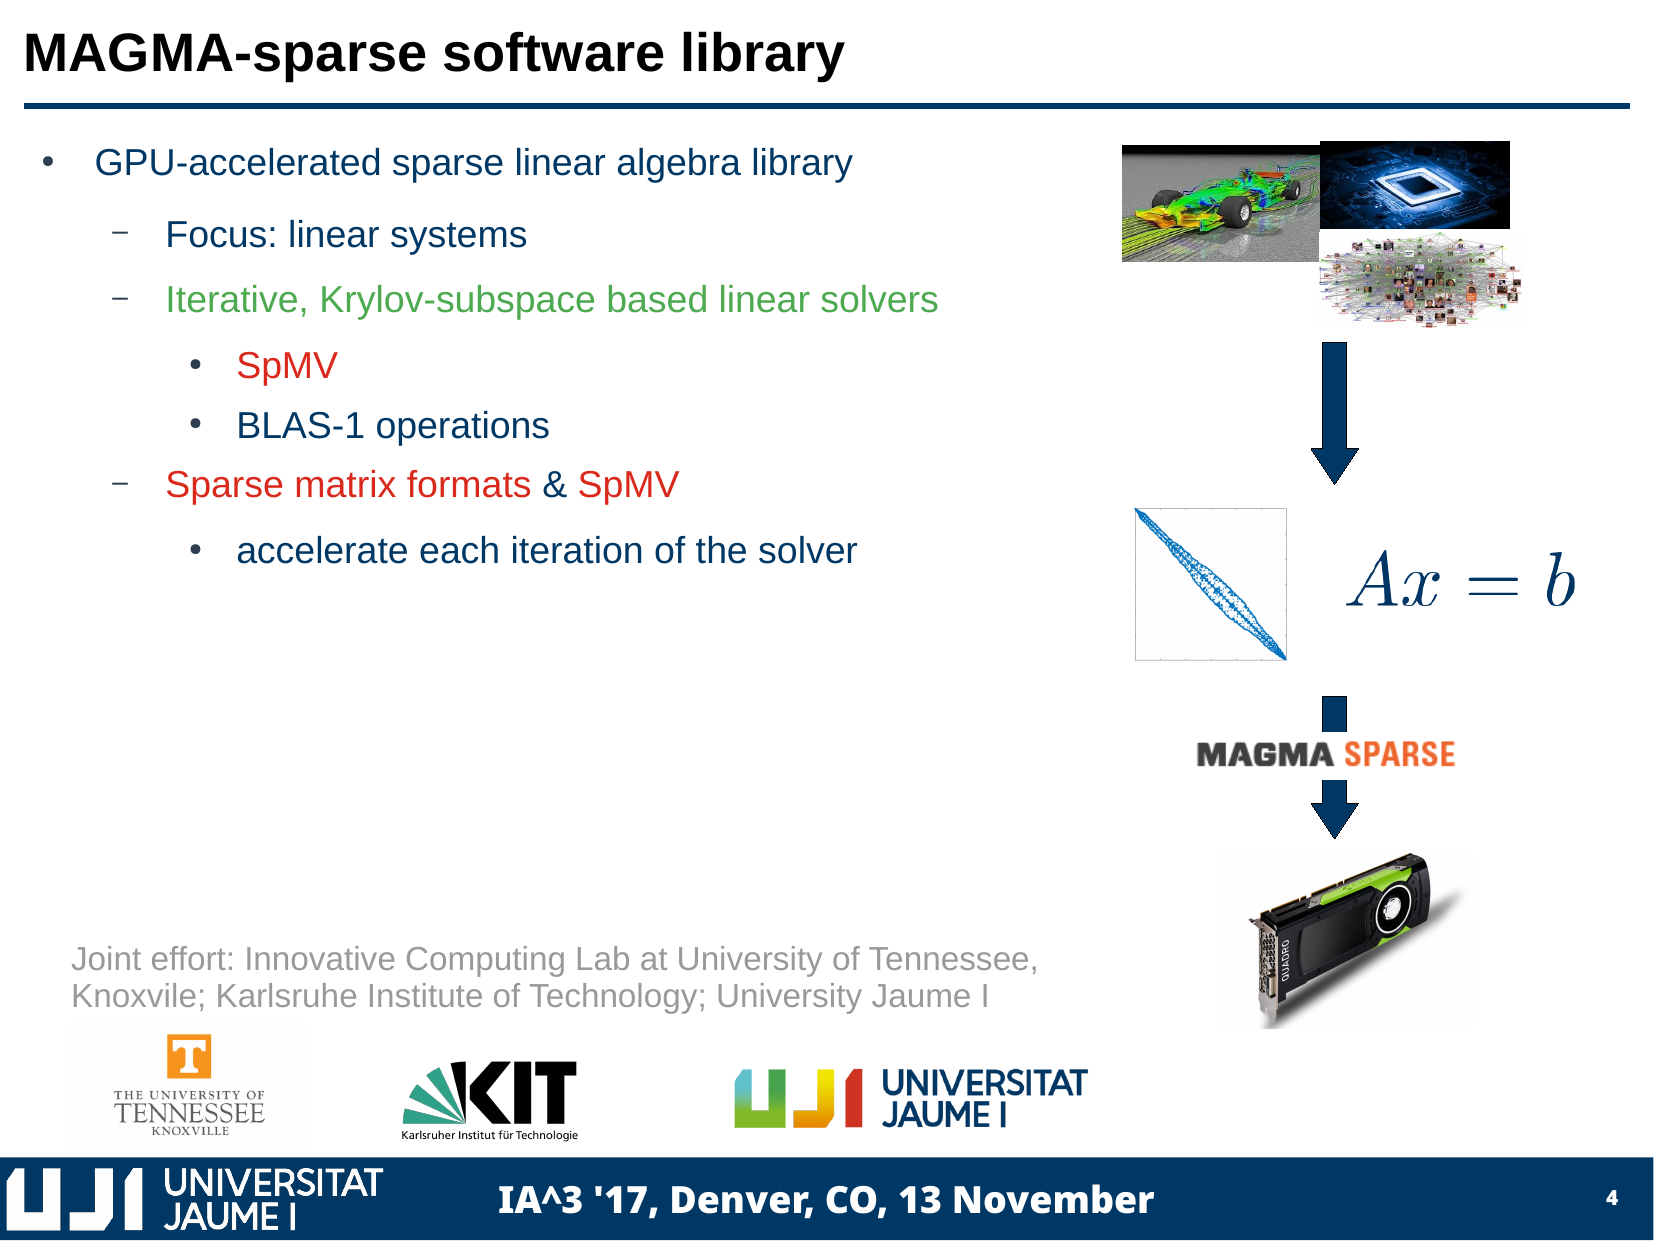

# MAGMA-sparse software library
GPU-accelerated sparse linear algebra library
Focus: linear systems
Iterative, Krylov-subspace based linear solvers
SpMV
BLAS-1 operations
Sparse matrix formats & SpMV
accelerate each iteration of the solver
Joint effort: Innovative Computing Lab at University of Tennessee, Knoxvile; Karlsruhe Institute of Technology; University Jaume I
IA^3 '17, Denver, CO, 13 November
4